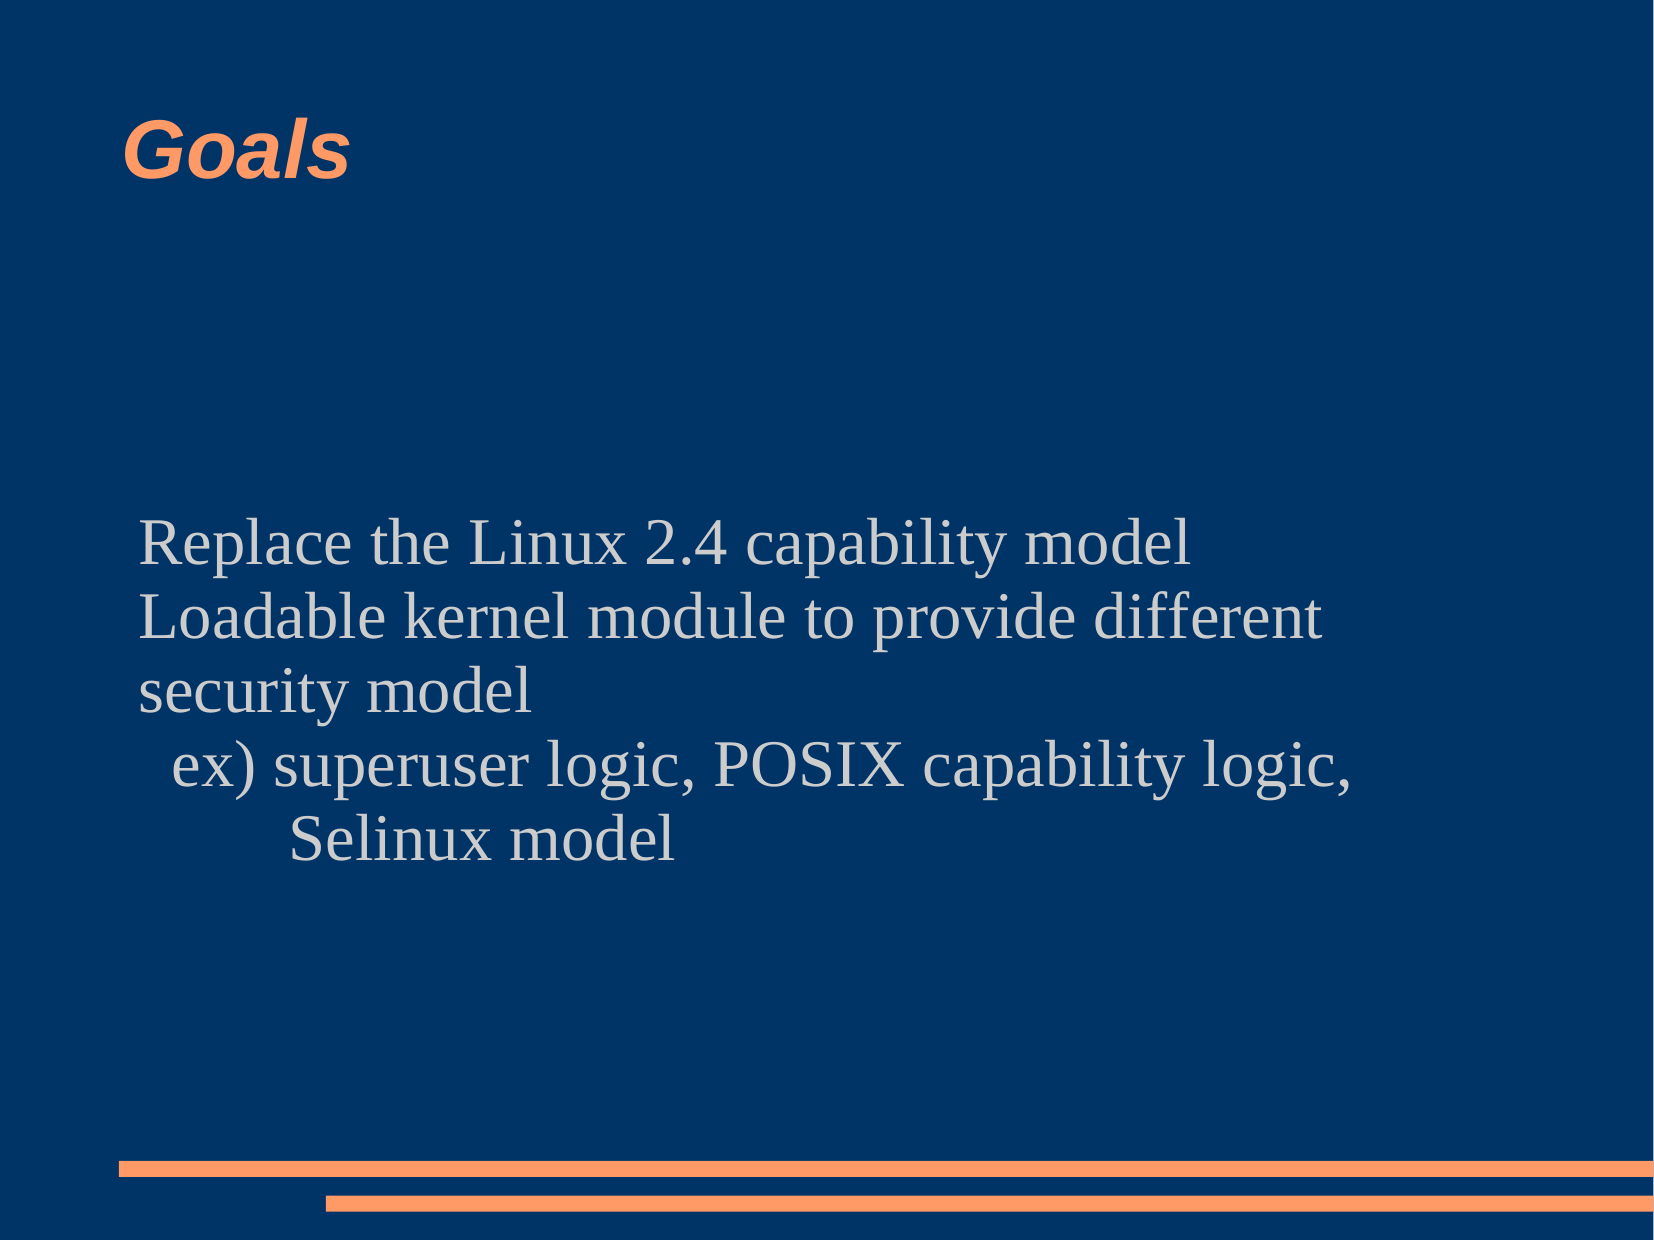

# Goals
 Replace the Linux 2.4 capability model
 Loadable kernel module to provide different security model
 ex) superuser logic, POSIX capability logic, Selinux model